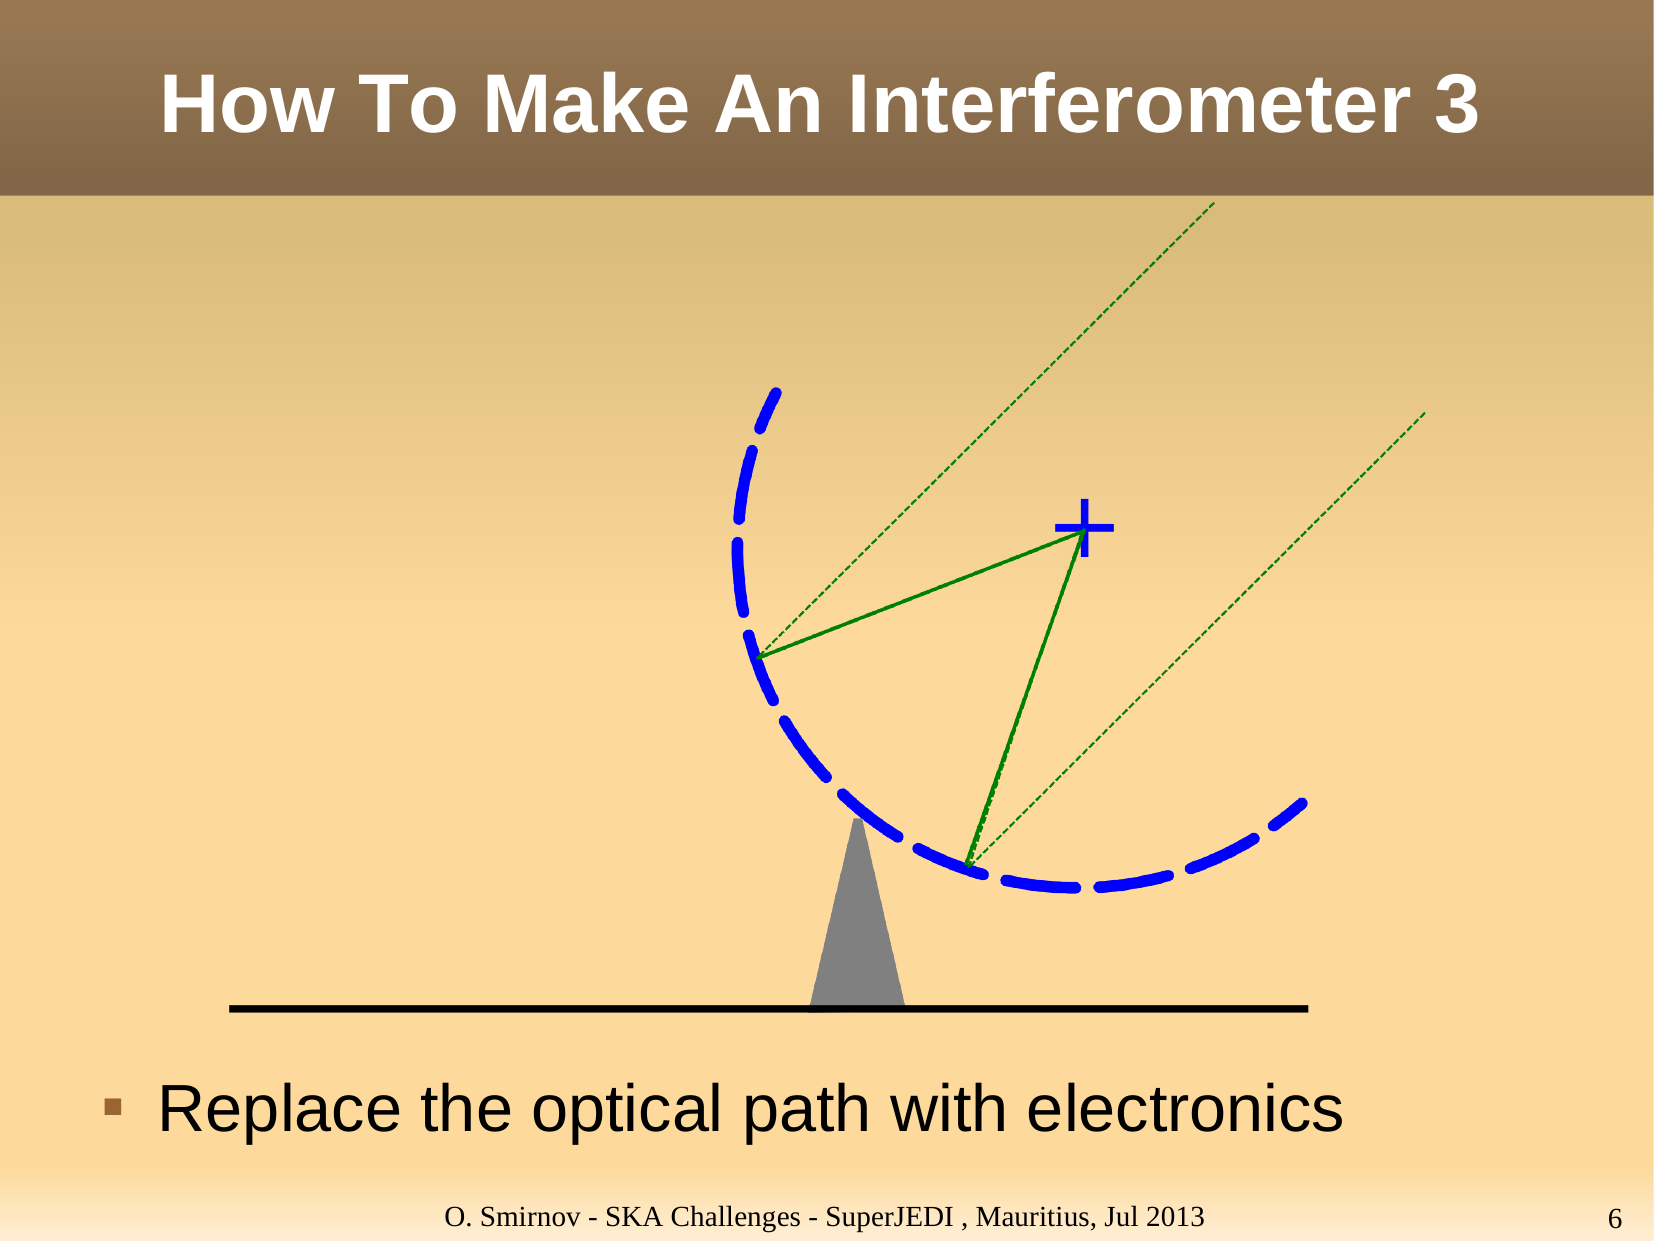

# How To Make An Interferometer 3
Replace the optical path with electronics
O. Smirnov - SKA Challenges - SuperJEDI , Mauritius, Jul 2013
6